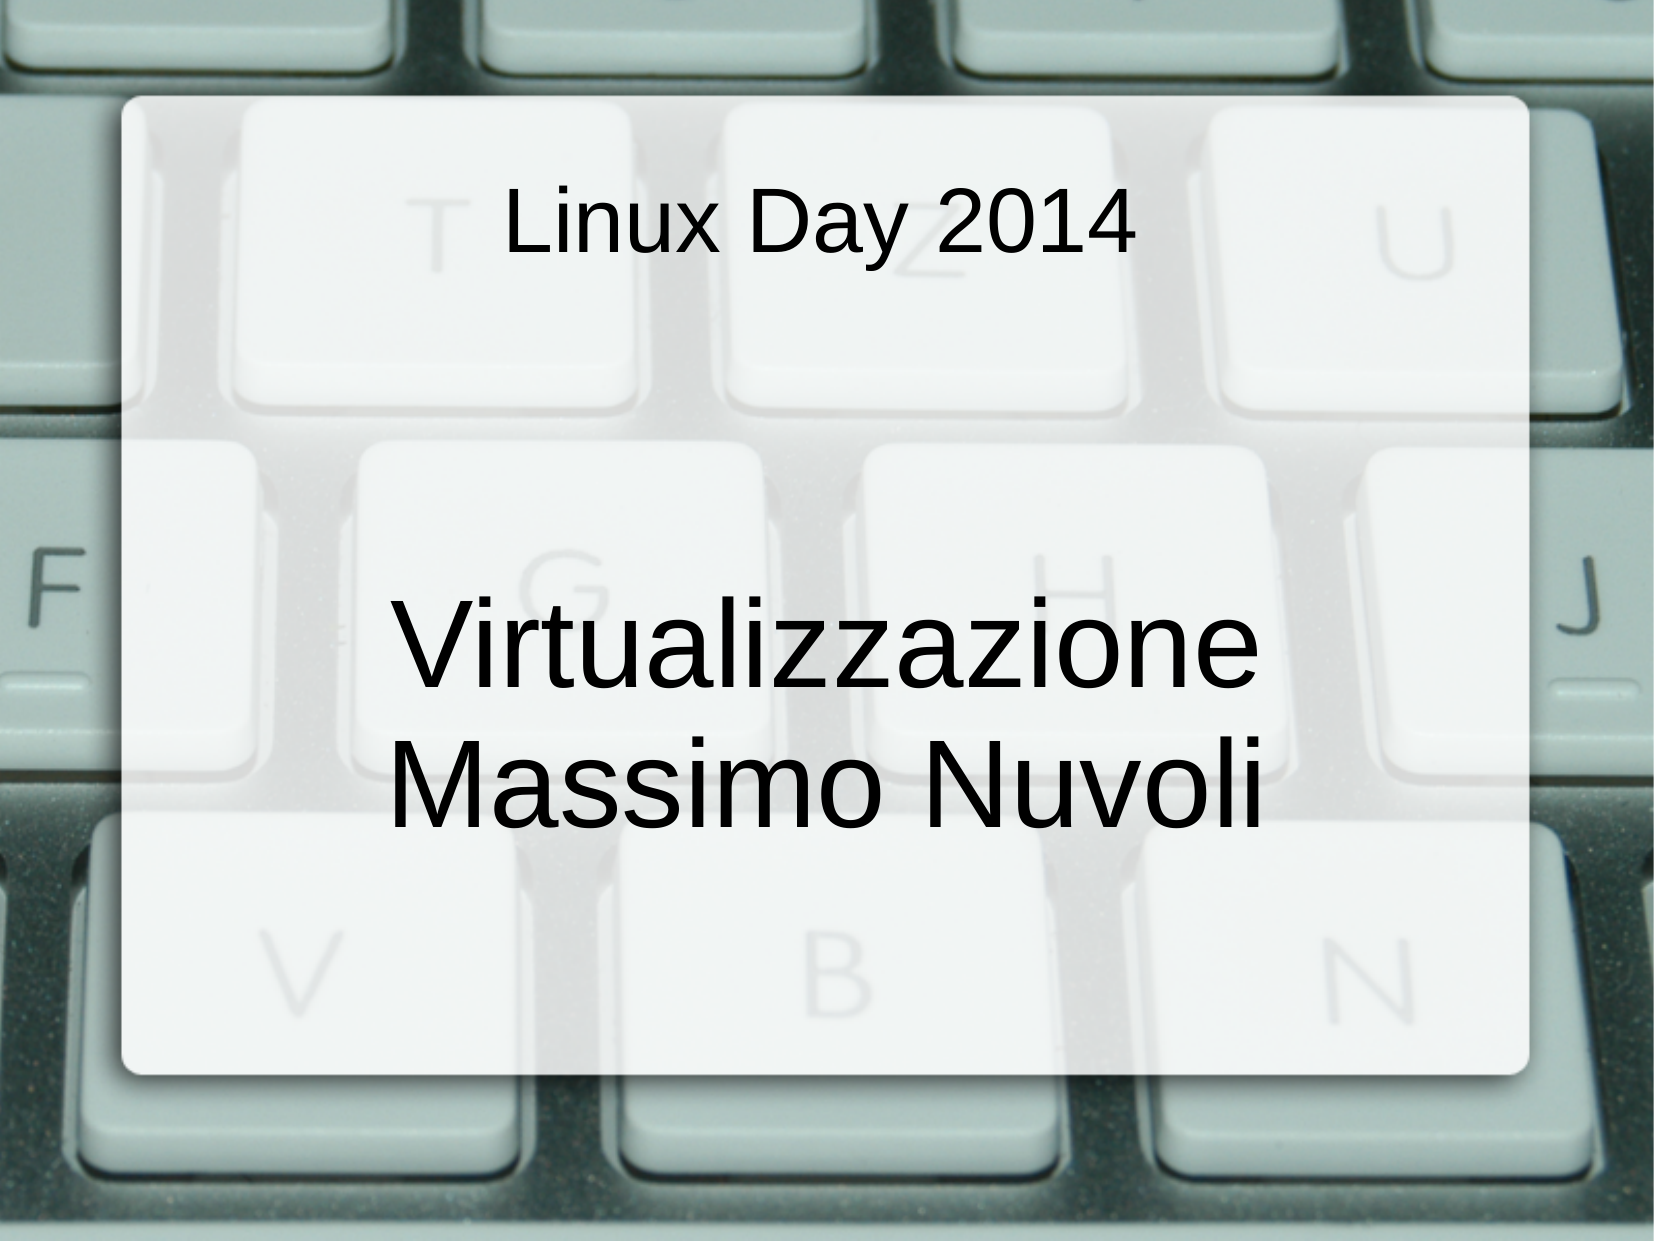

# Linux Day 2014
Virtualizzazione
Massimo Nuvoli